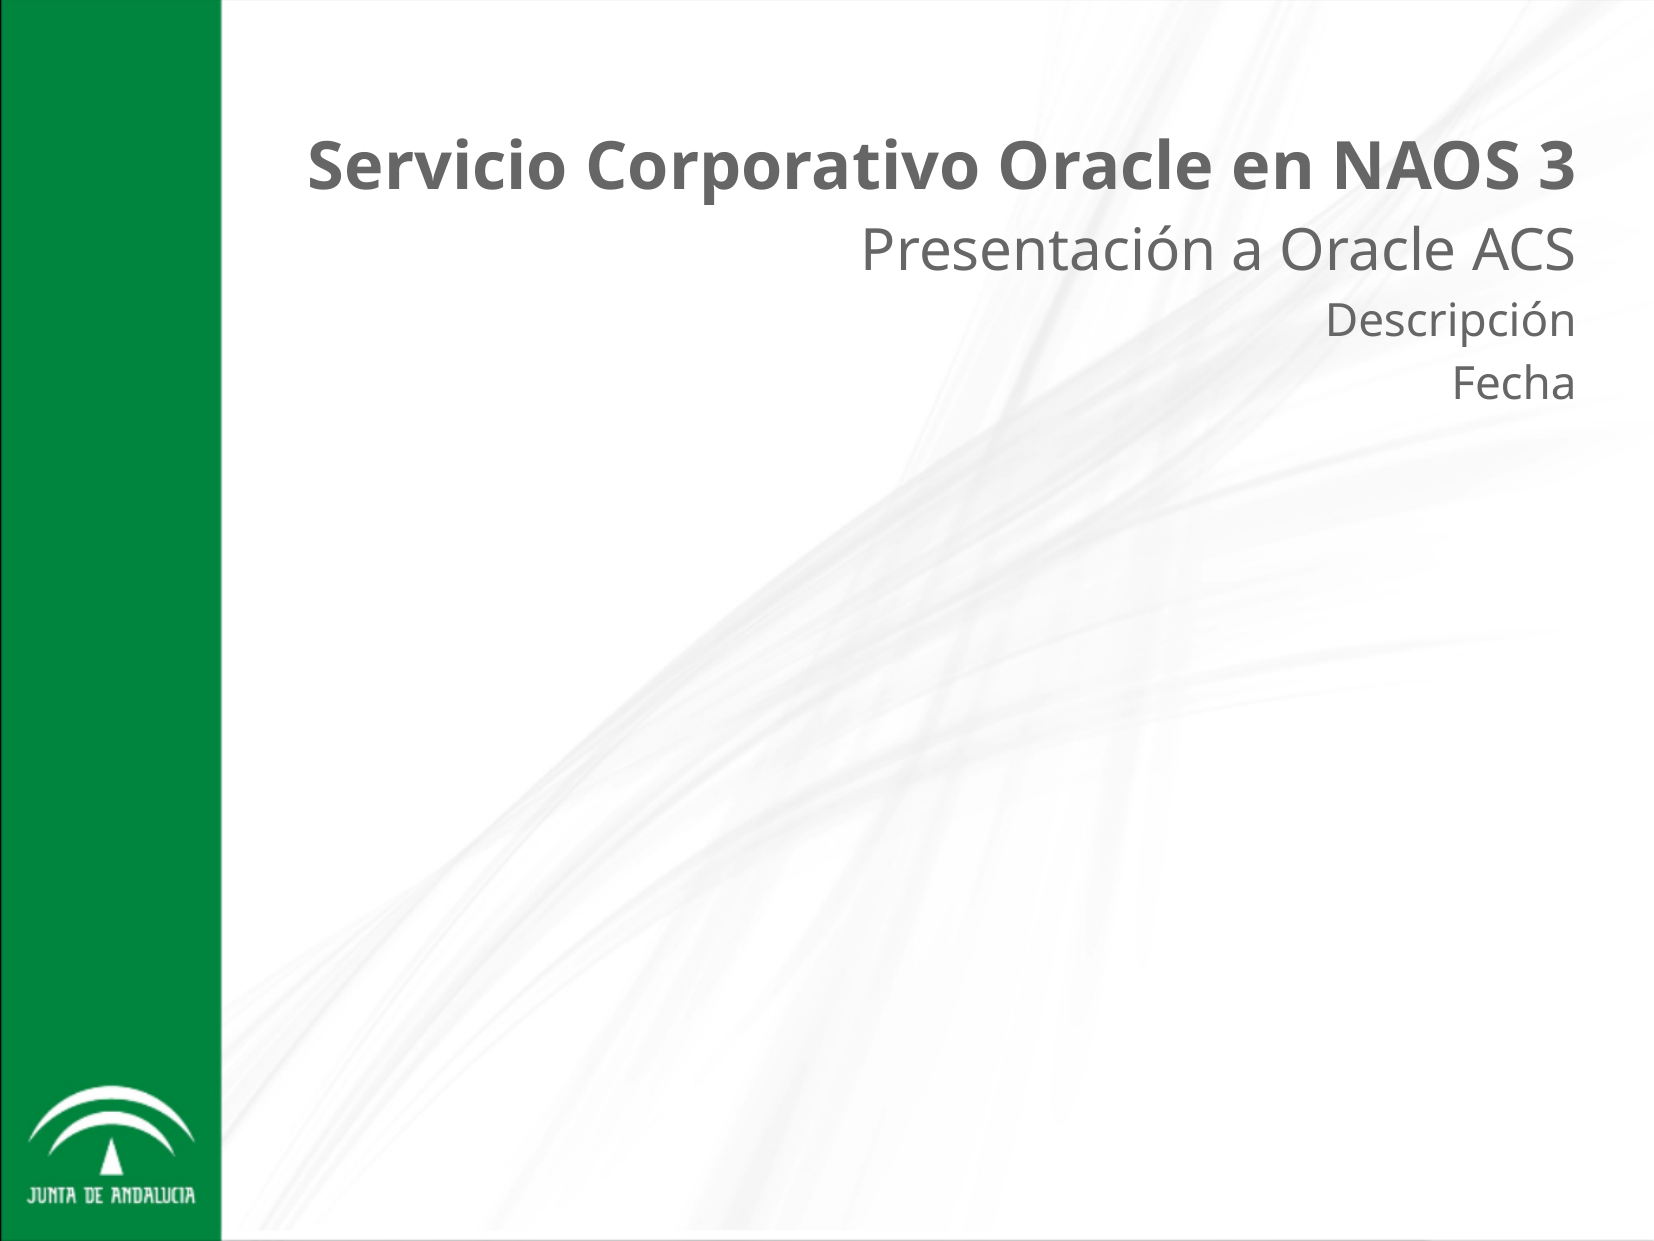

# Servicio Corporativo Oracle en NAOS 3
Presentación a Oracle ACS
Descripción
Fecha